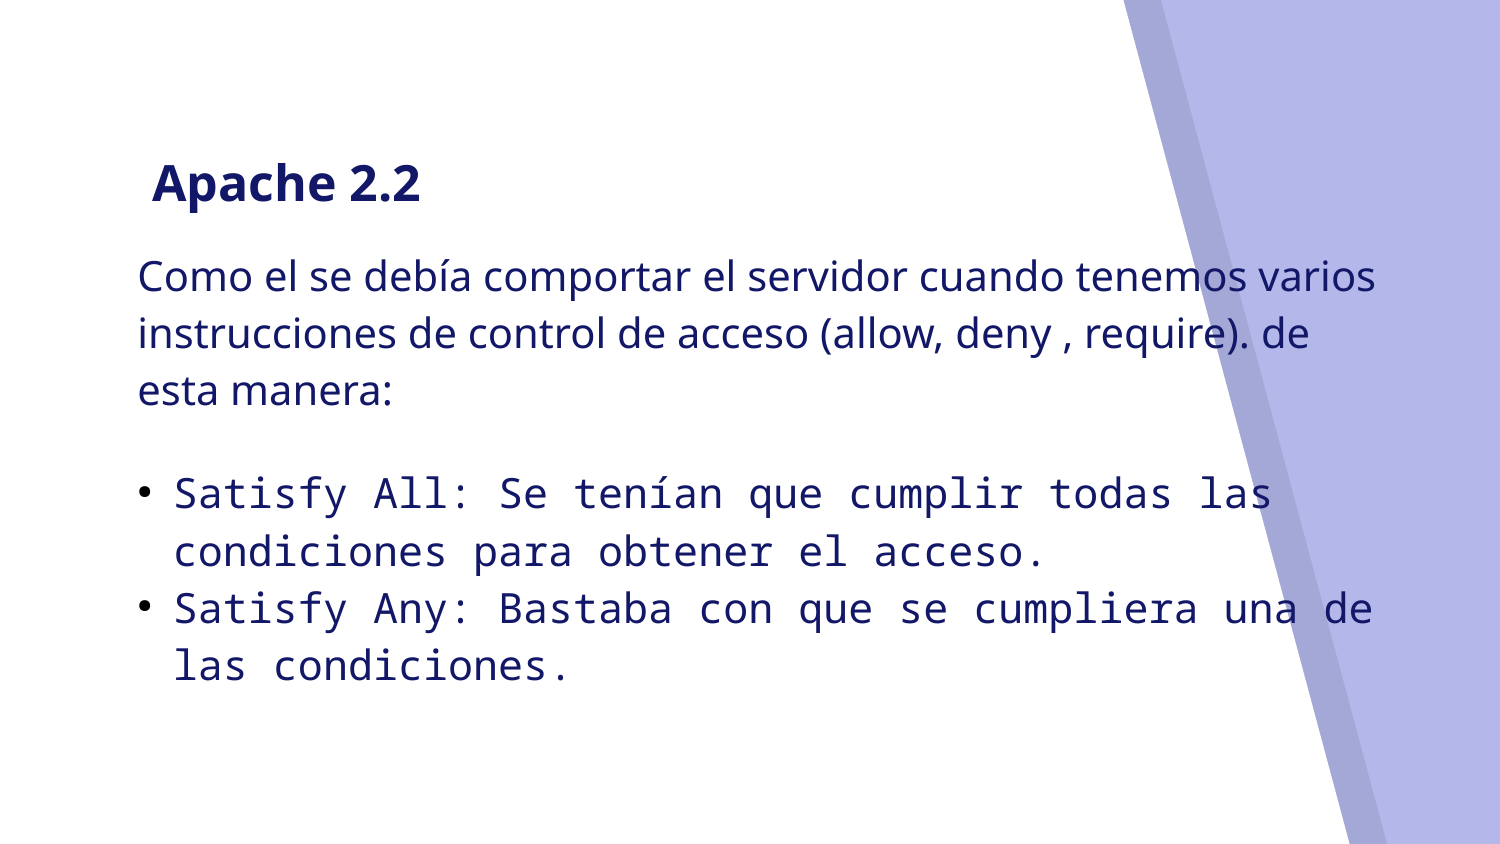

# Apache 2.2
Como el se debía comportar el servidor cuando tenemos varios instrucciones de control de acceso (allow, deny , require). de esta manera:
Satisfy All: Se tenían que cumplir todas las condiciones para obtener el acceso.
Satisfy Any: Bastaba con que se cumpliera una de las condiciones.